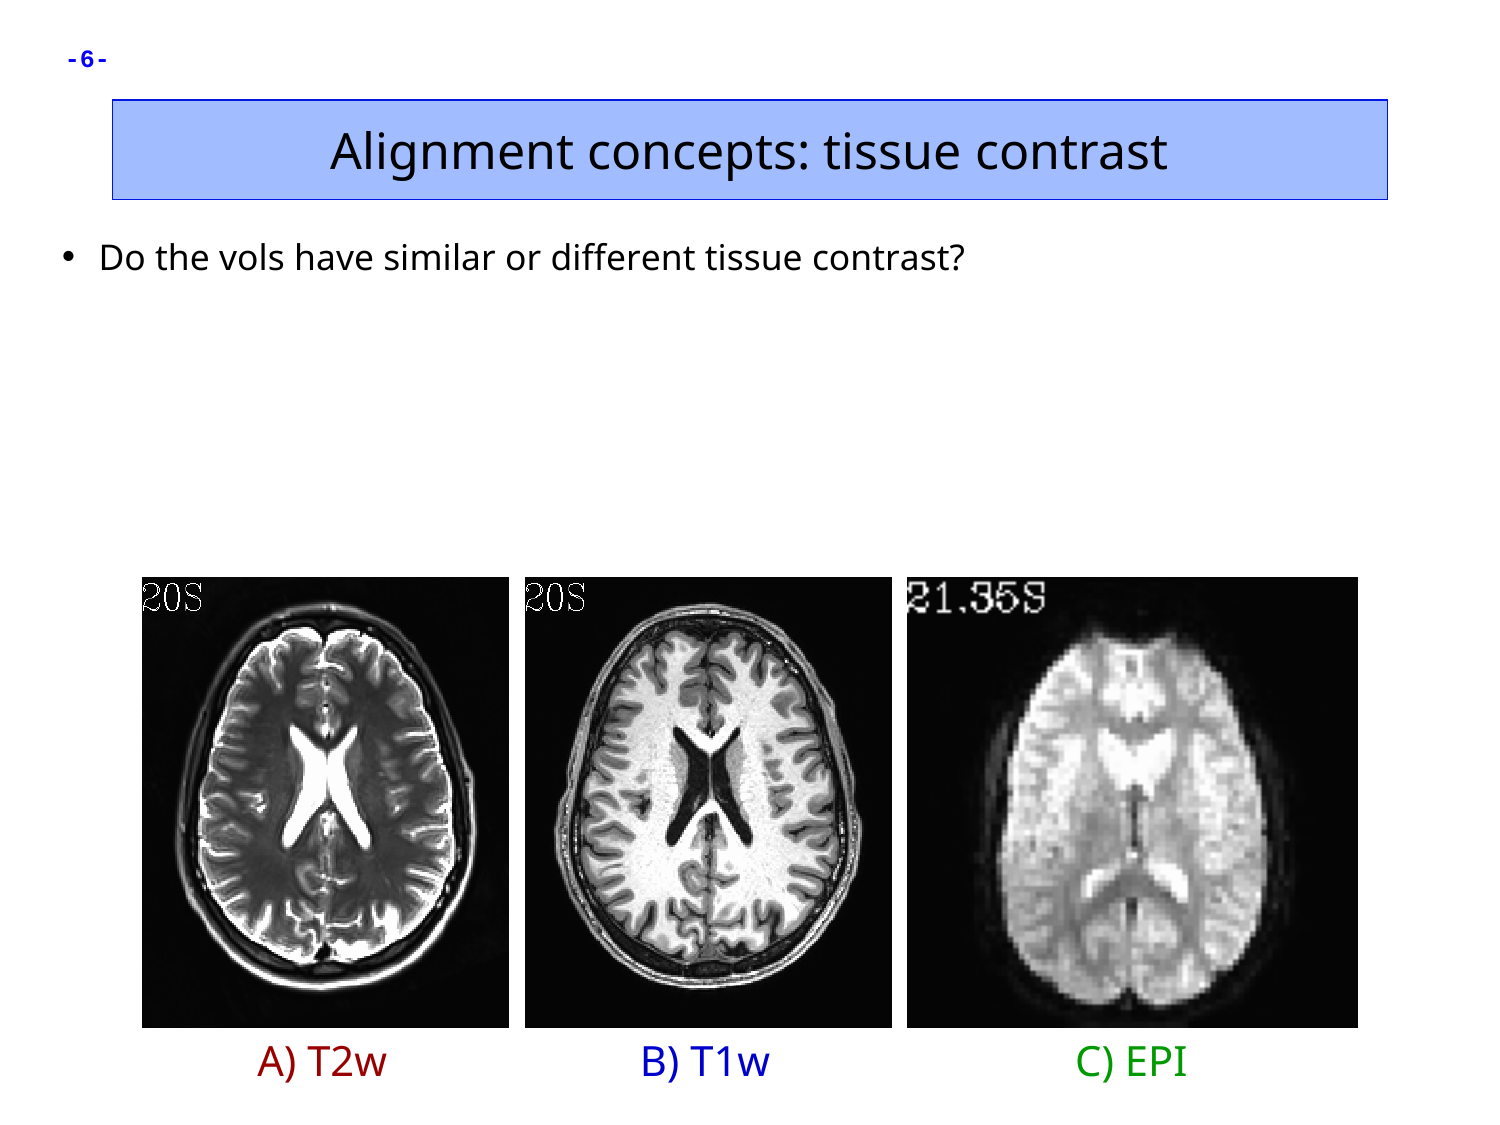

Alignment concepts: tissue contrast
Do the vols have similar or different tissue contrast?
A) T2w
B) T1w
C) EPI